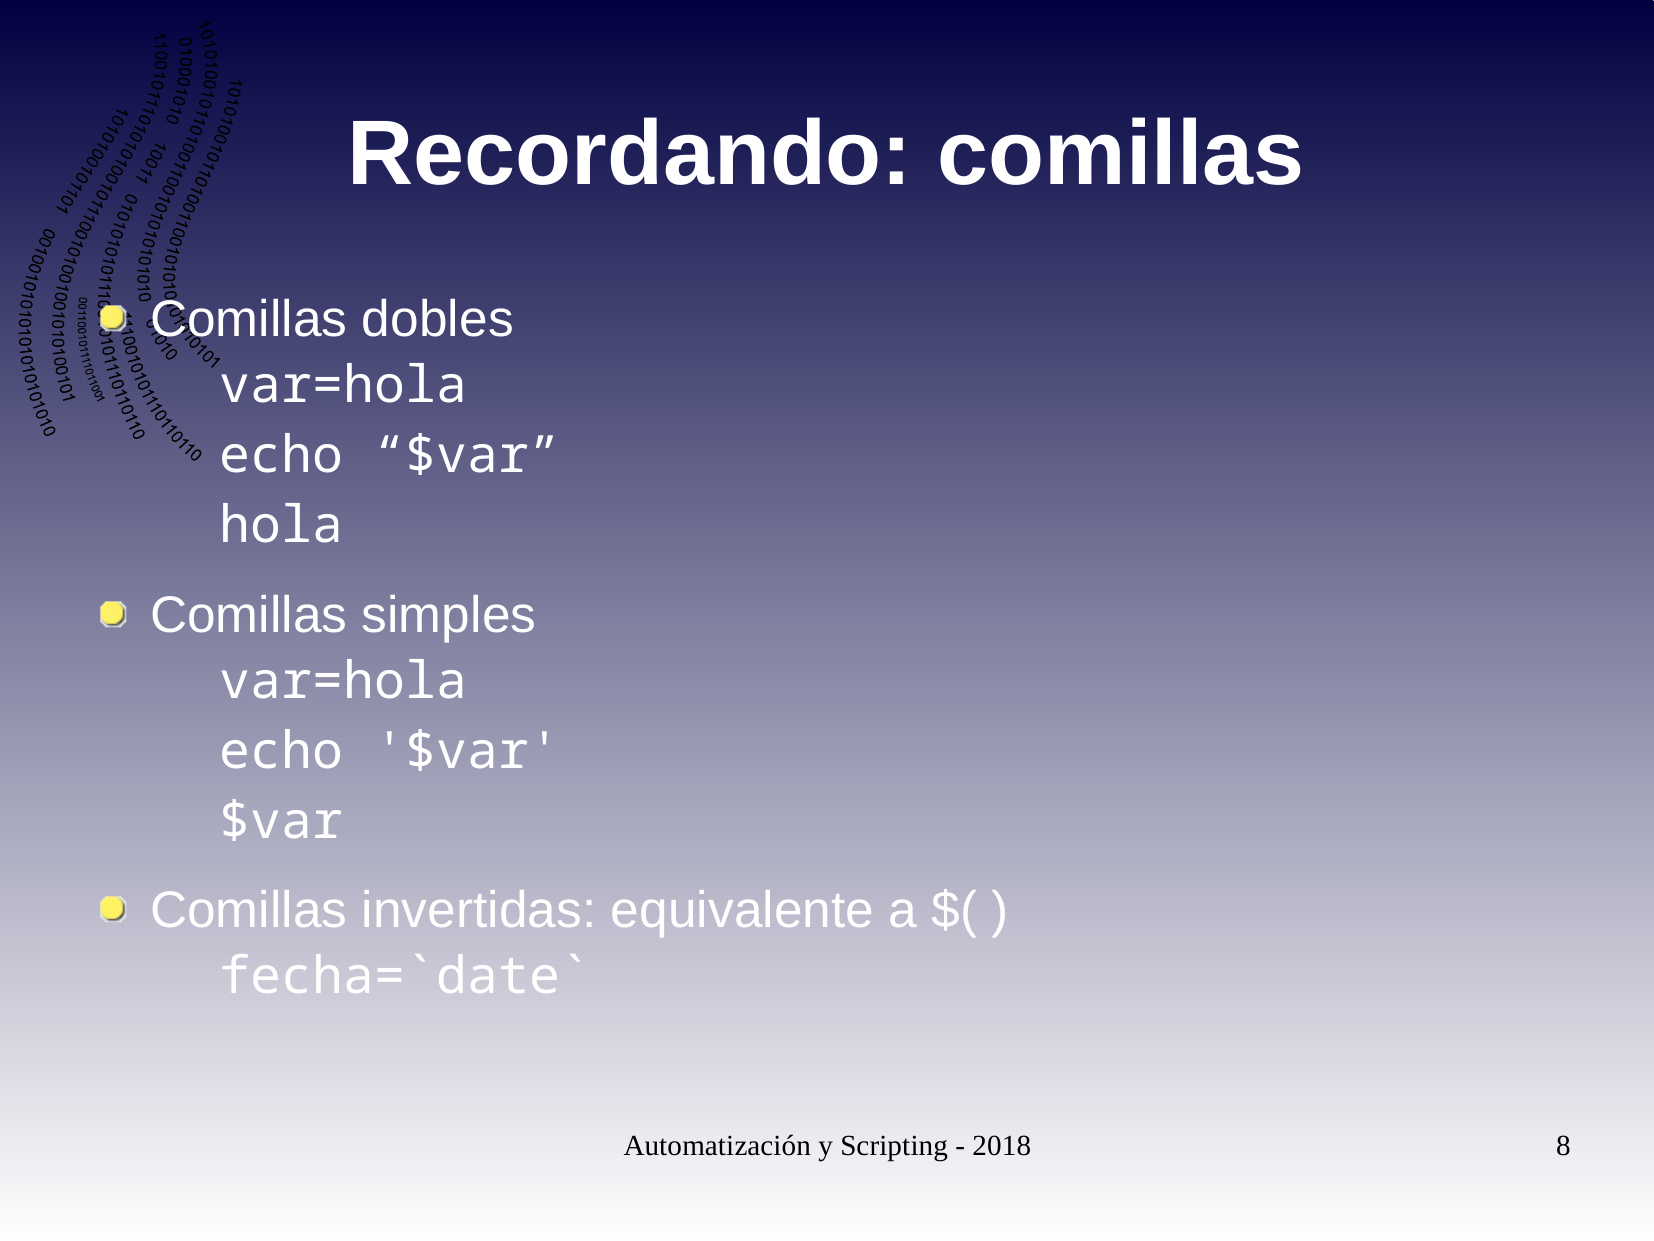

# Recordando: comillas
Comillas dobles
	var=hola
	echo “$var”
	hola
Comillas simples
	var=hola
	echo '$var'
	$var
Comillas invertidas: equivalente a $( )
	fecha=`date`
Automatización y Scripting - 2018
8